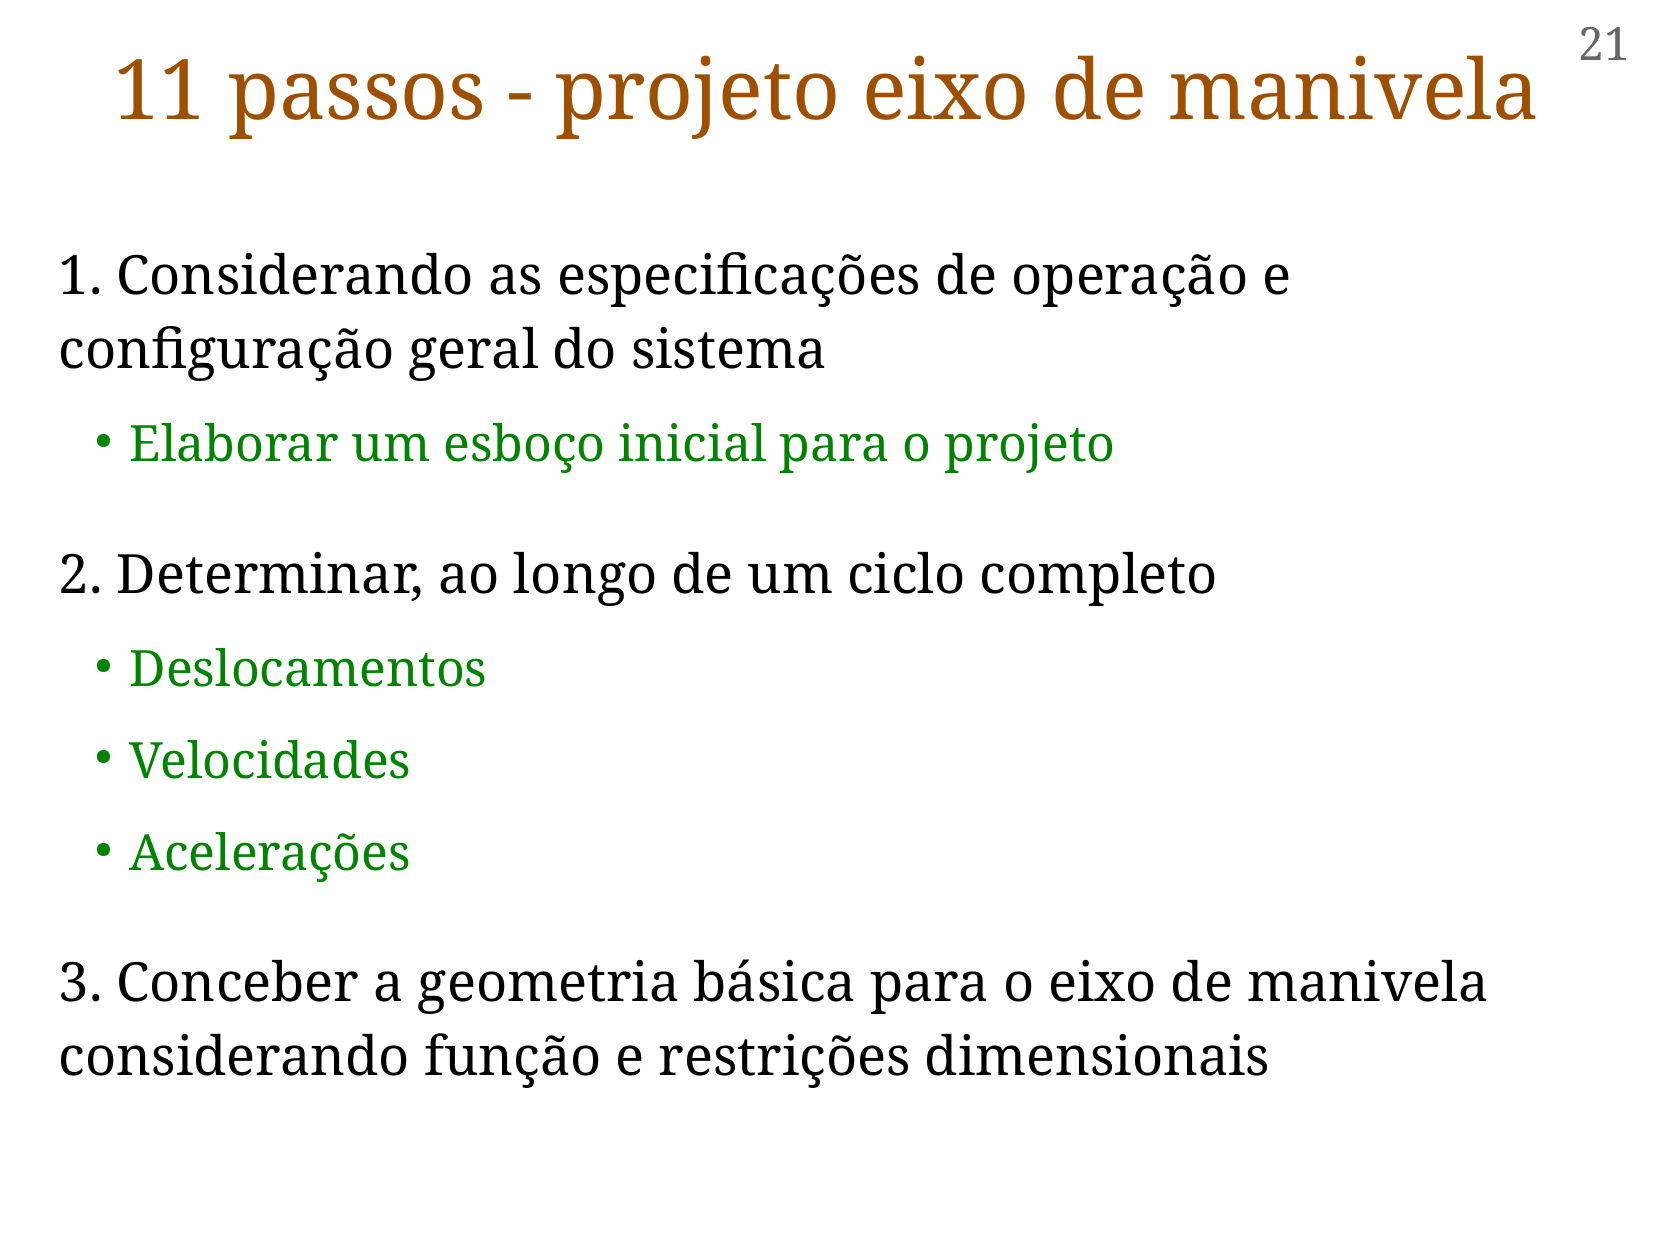

21
# 11 passos - projeto eixo de manivela
1. Considerando as especificações de operação e configuração geral do sistema
Elaborar um esboço inicial para o projeto
2. Determinar, ao longo de um ciclo completo
Deslocamentos
Velocidades
Acelerações
3. Conceber a geometria básica para o eixo de manivela considerando função e restrições dimensionais